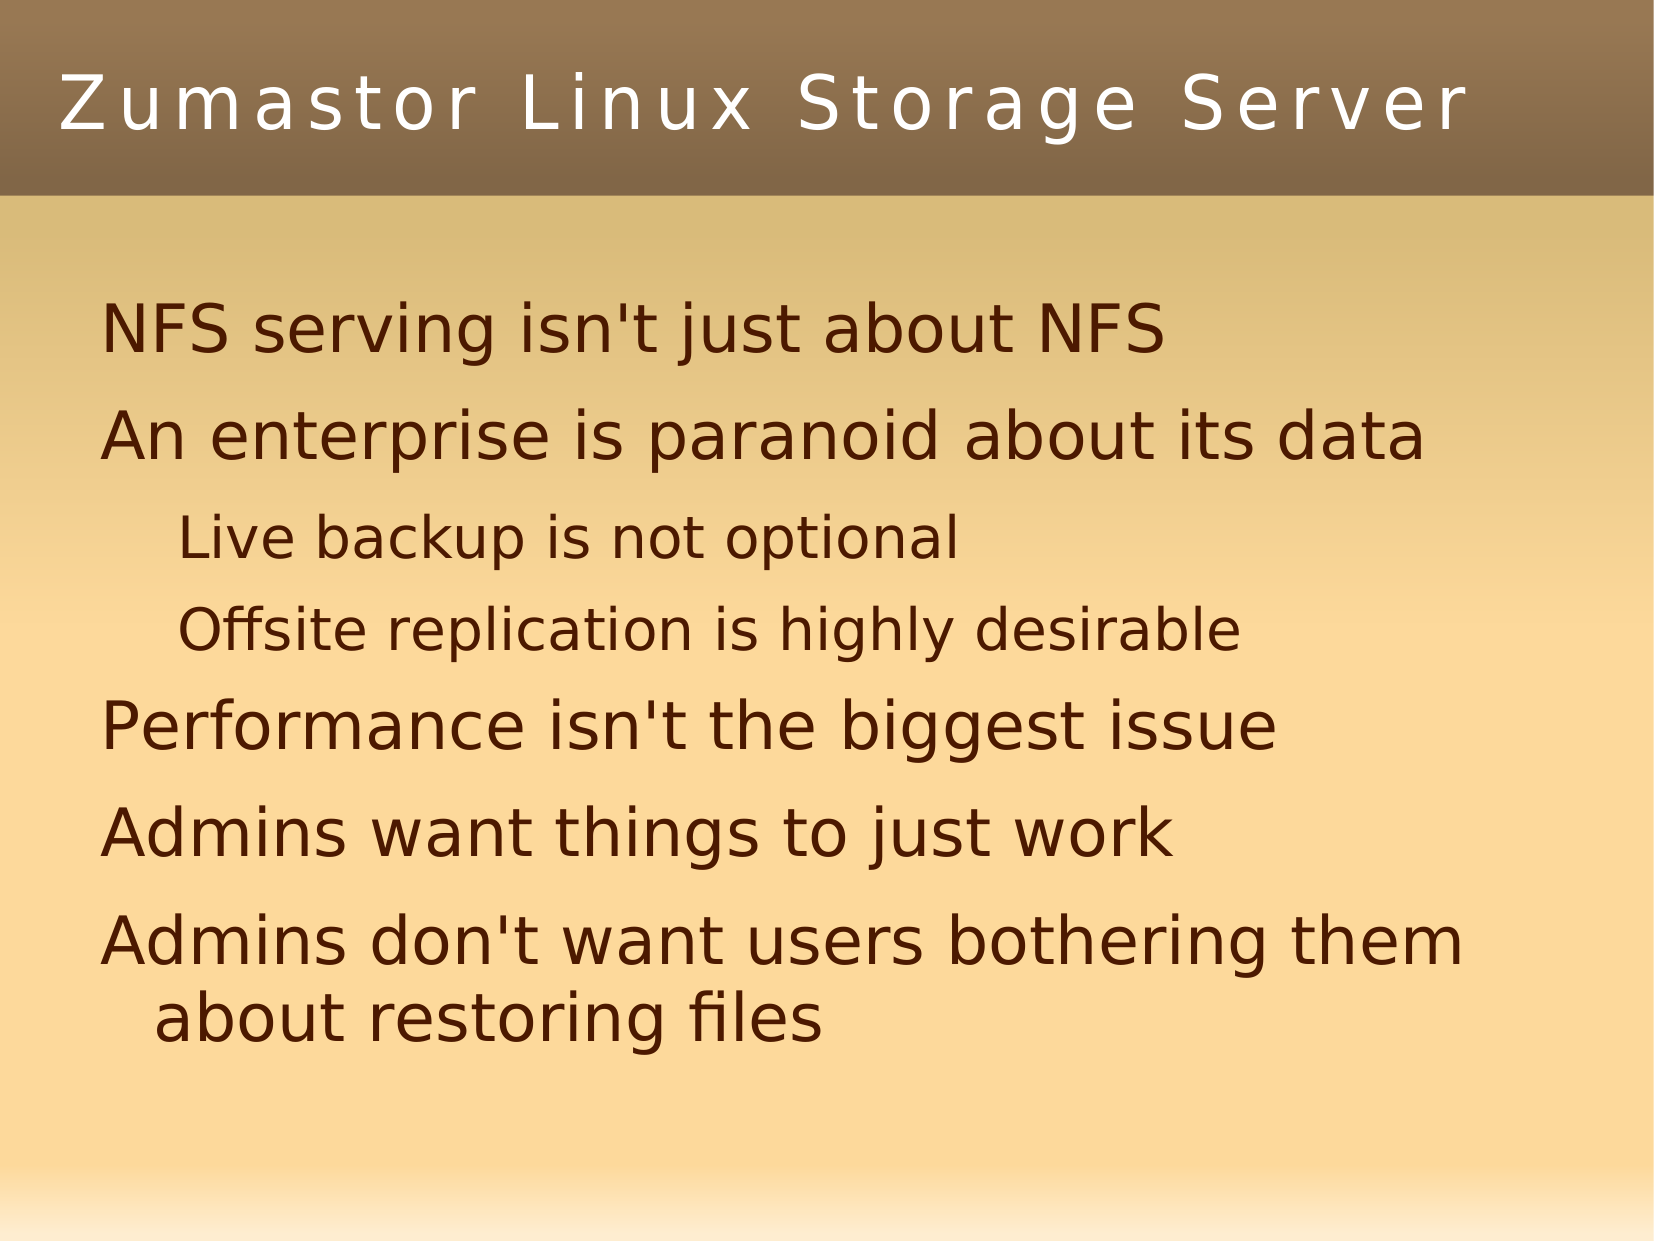

# Zumastor Linux Storage Server
NFS serving isn't just about NFS
An enterprise is paranoid about its data
Live backup is not optional
Offsite replication is highly desirable
Performance isn't the biggest issue
Admins want things to just work
Admins don't want users bothering them about restoring files